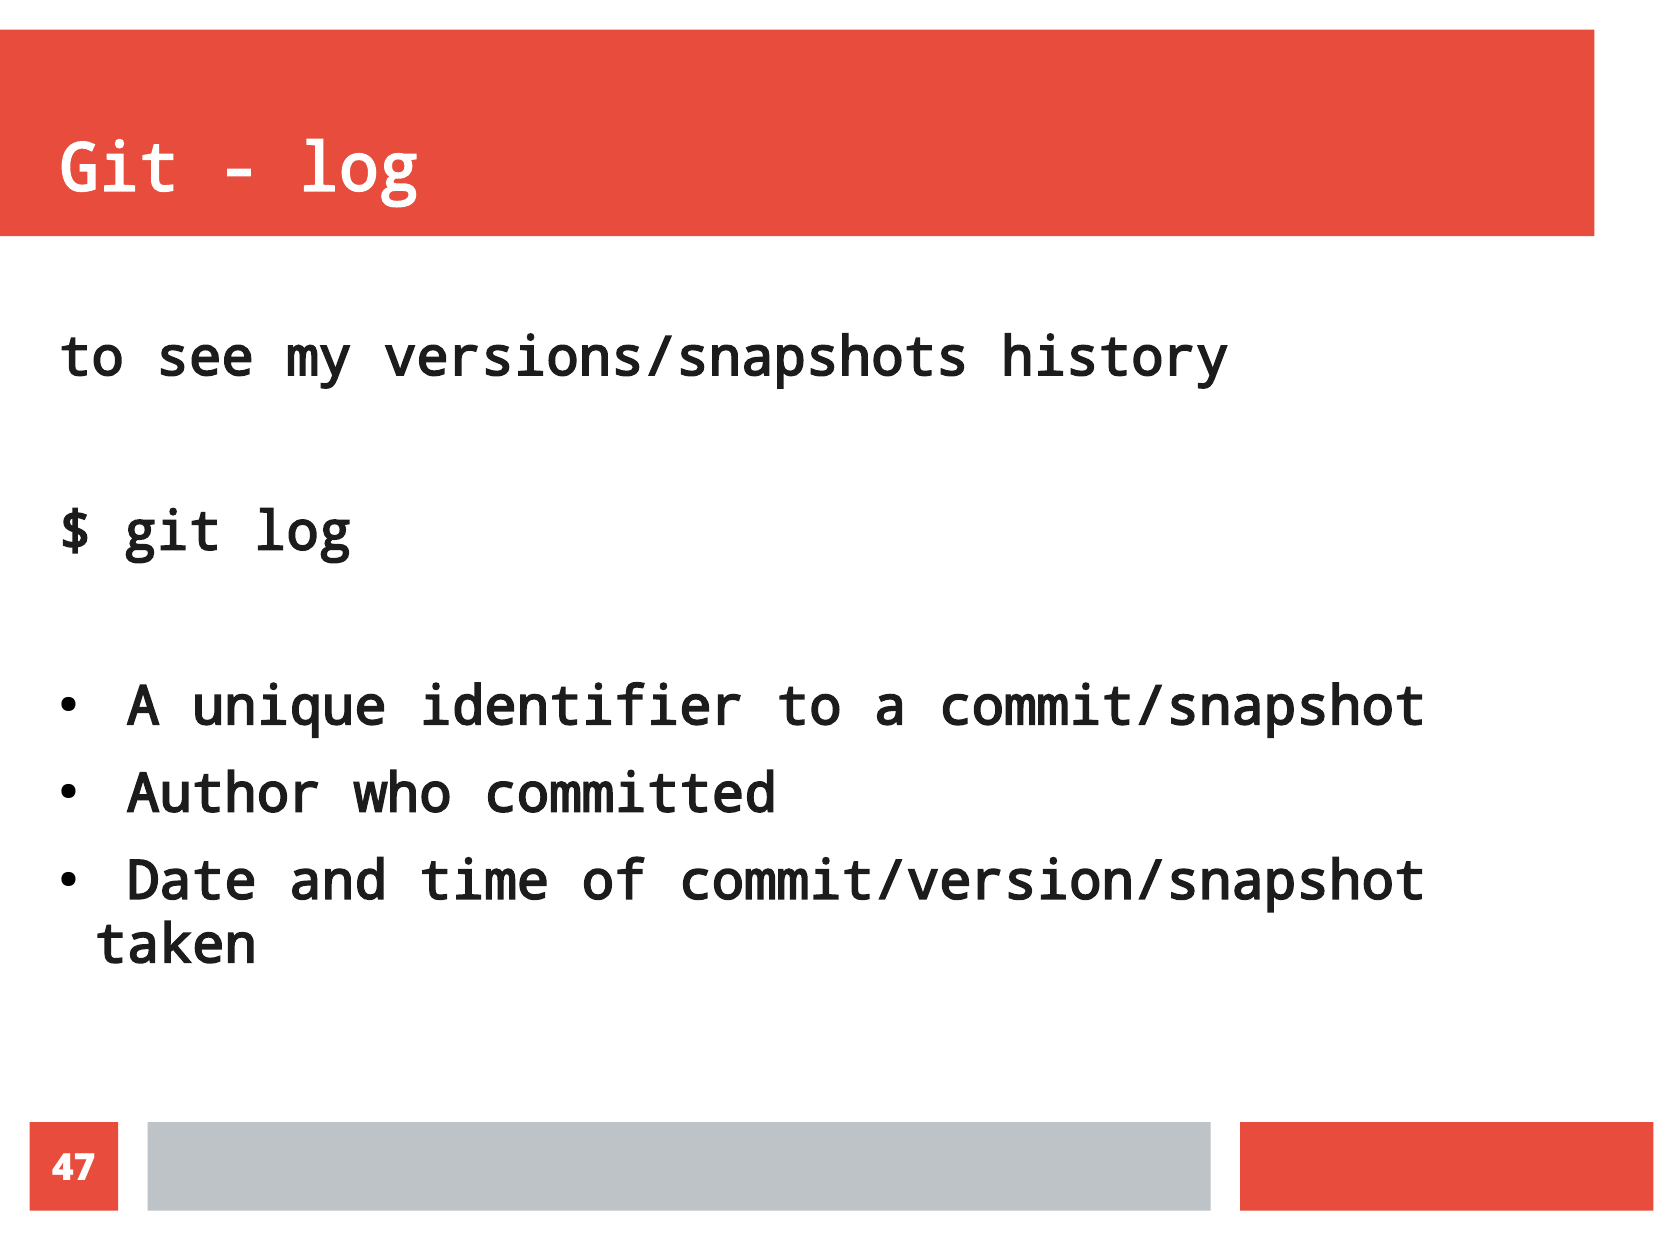

# Git - log
to see my versions/snapshots history
$ git log
 A unique identifier to a commit/snapshot
 Author who committed
 Date and time of commit/version/snapshot taken
47